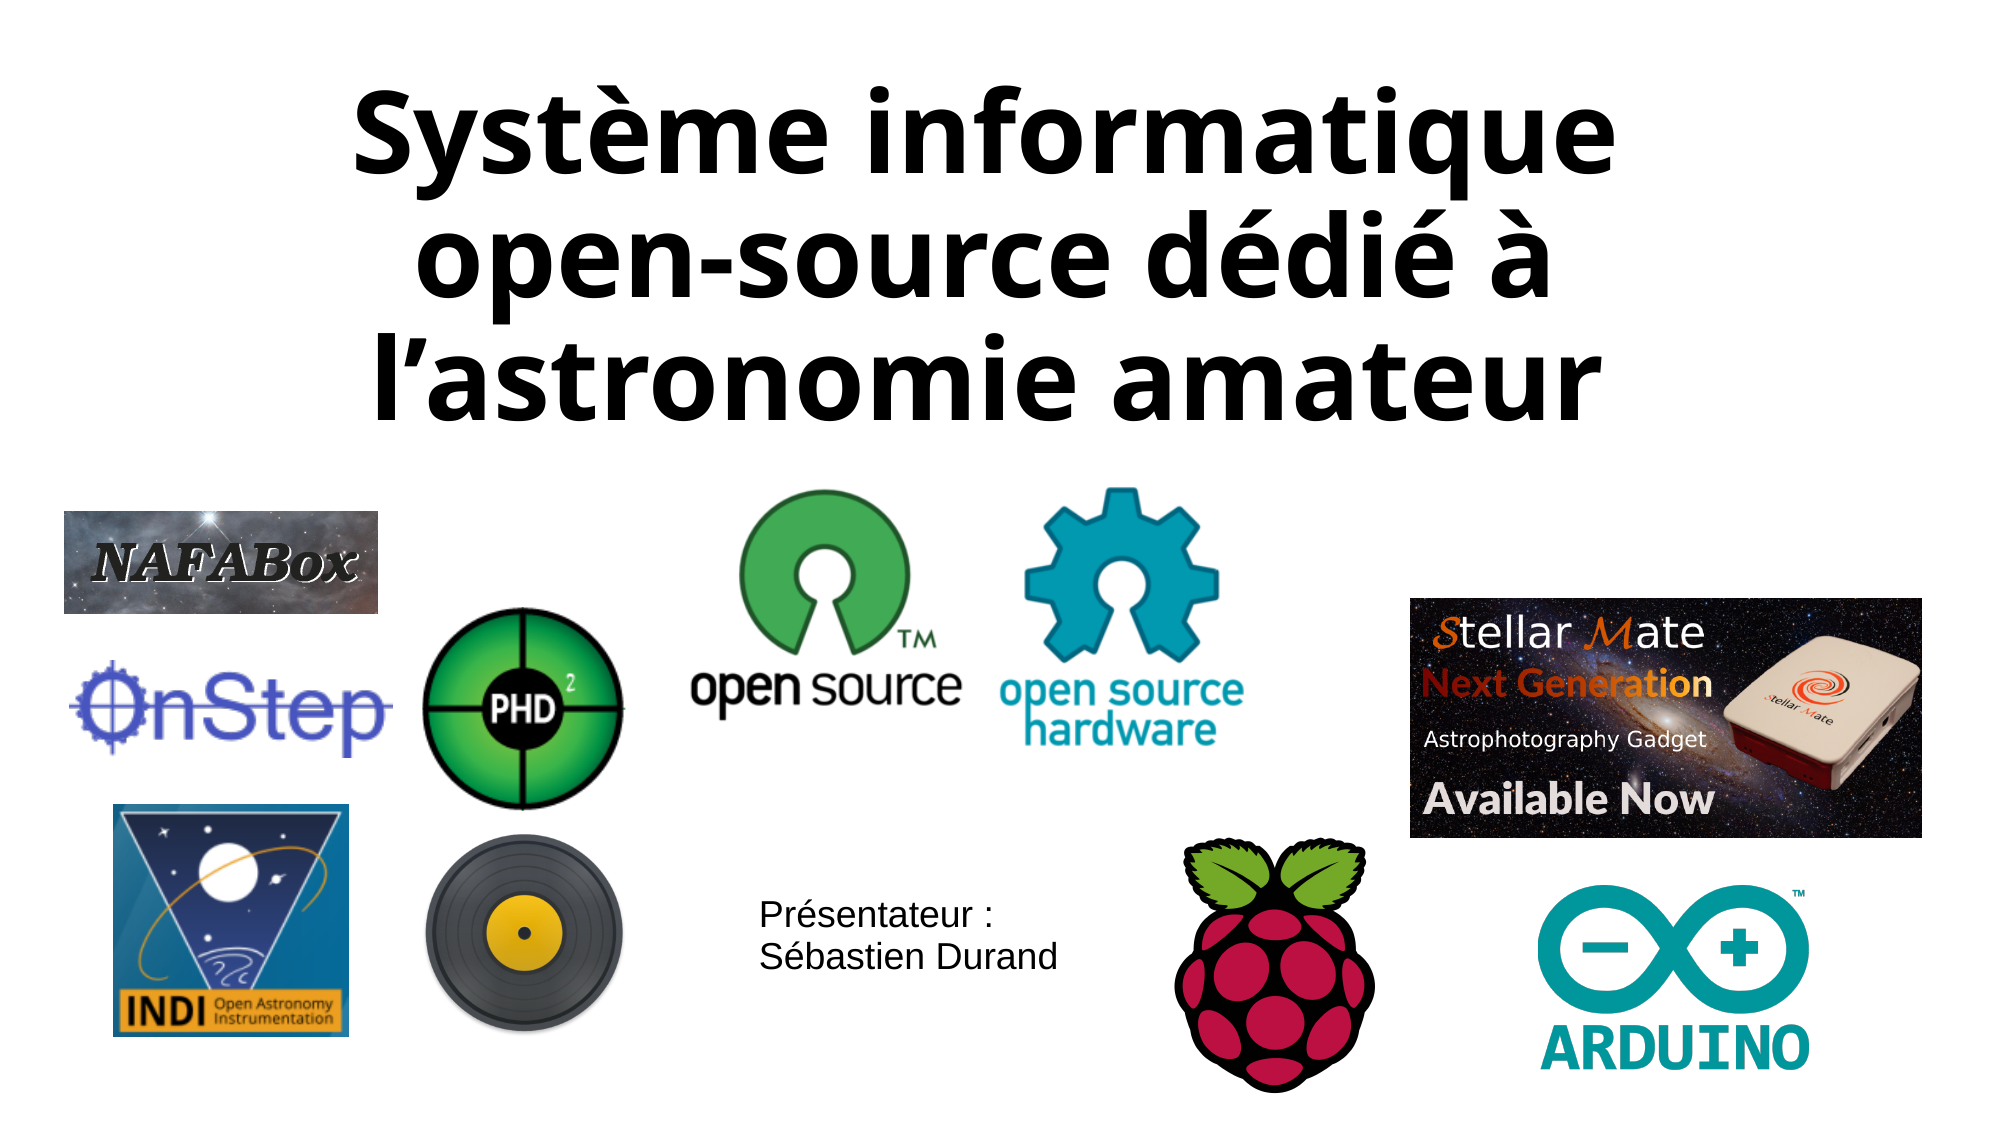

# Système informatique open-source dédié à l’astronomie amateur
Présentateur :
Sébastien Durand